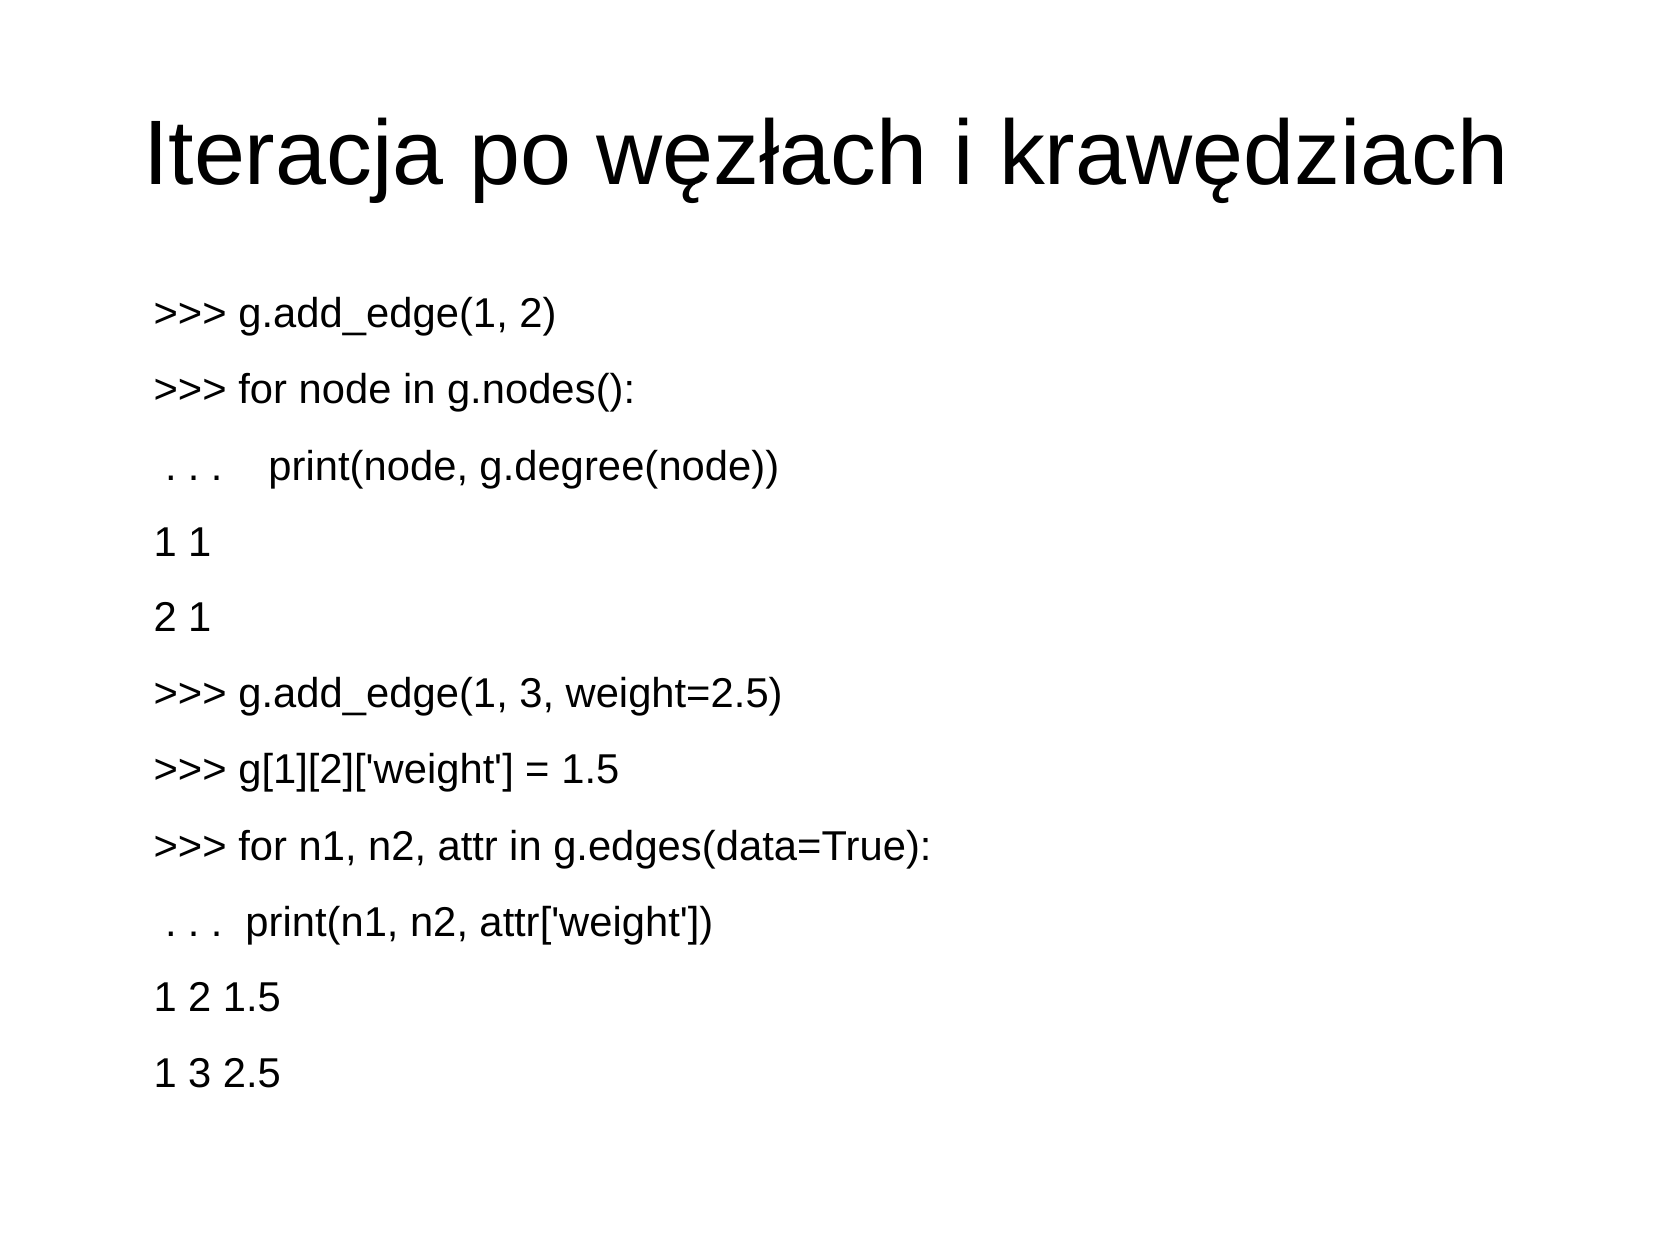

# Iteracja po węzłach i krawędziach
>>> g.add_edge(1, 2)
>>> for node in g.nodes():
 . . . print(node, g.degree(node))
1 1
2 1
>>> g.add_edge(1, 3, weight=2.5)
>>> g[1][2]['weight'] = 1.5
>>> for n1, n2, attr in g.edges(data=True):
 . . . print(n1, n2, attr['weight'])
1 2 1.5
1 3 2.5